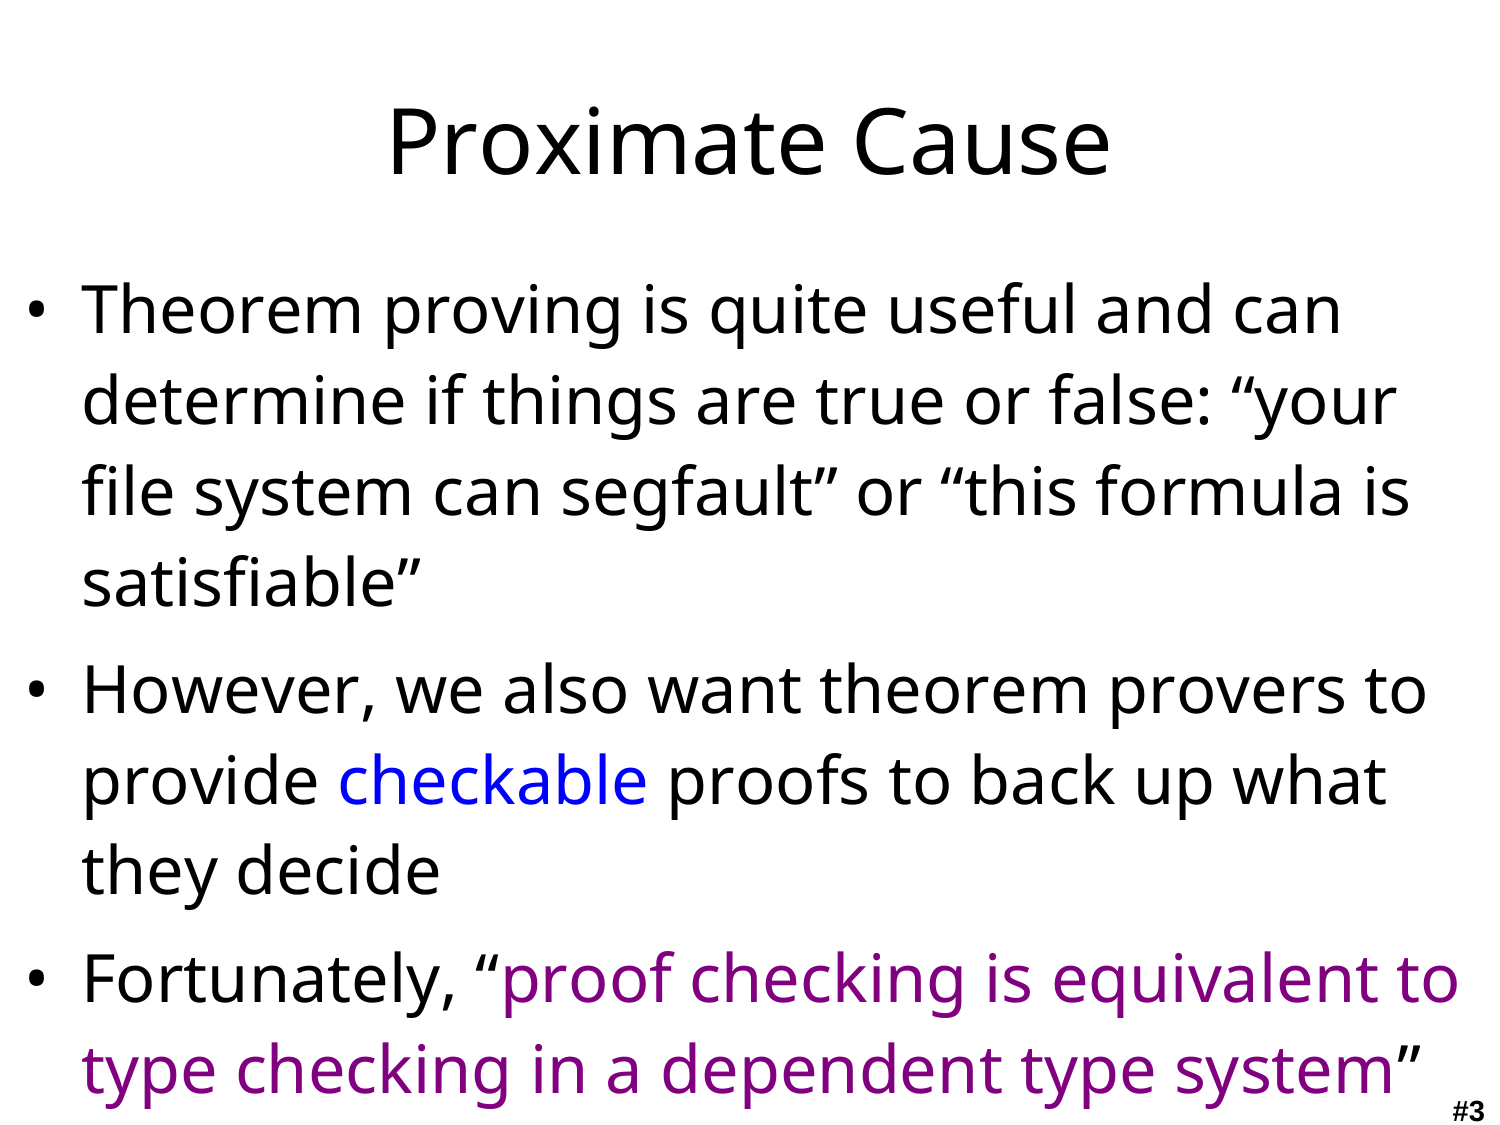

# Proximate Cause
Theorem proving is quite useful and can determine if things are true or false: “your file system can segfault” or “this formula is satisfiable”
However, we also want theorem provers to provide checkable proofs to back up what they decide
Fortunately, “proof checking is equivalent to type checking in a dependent type system”
3